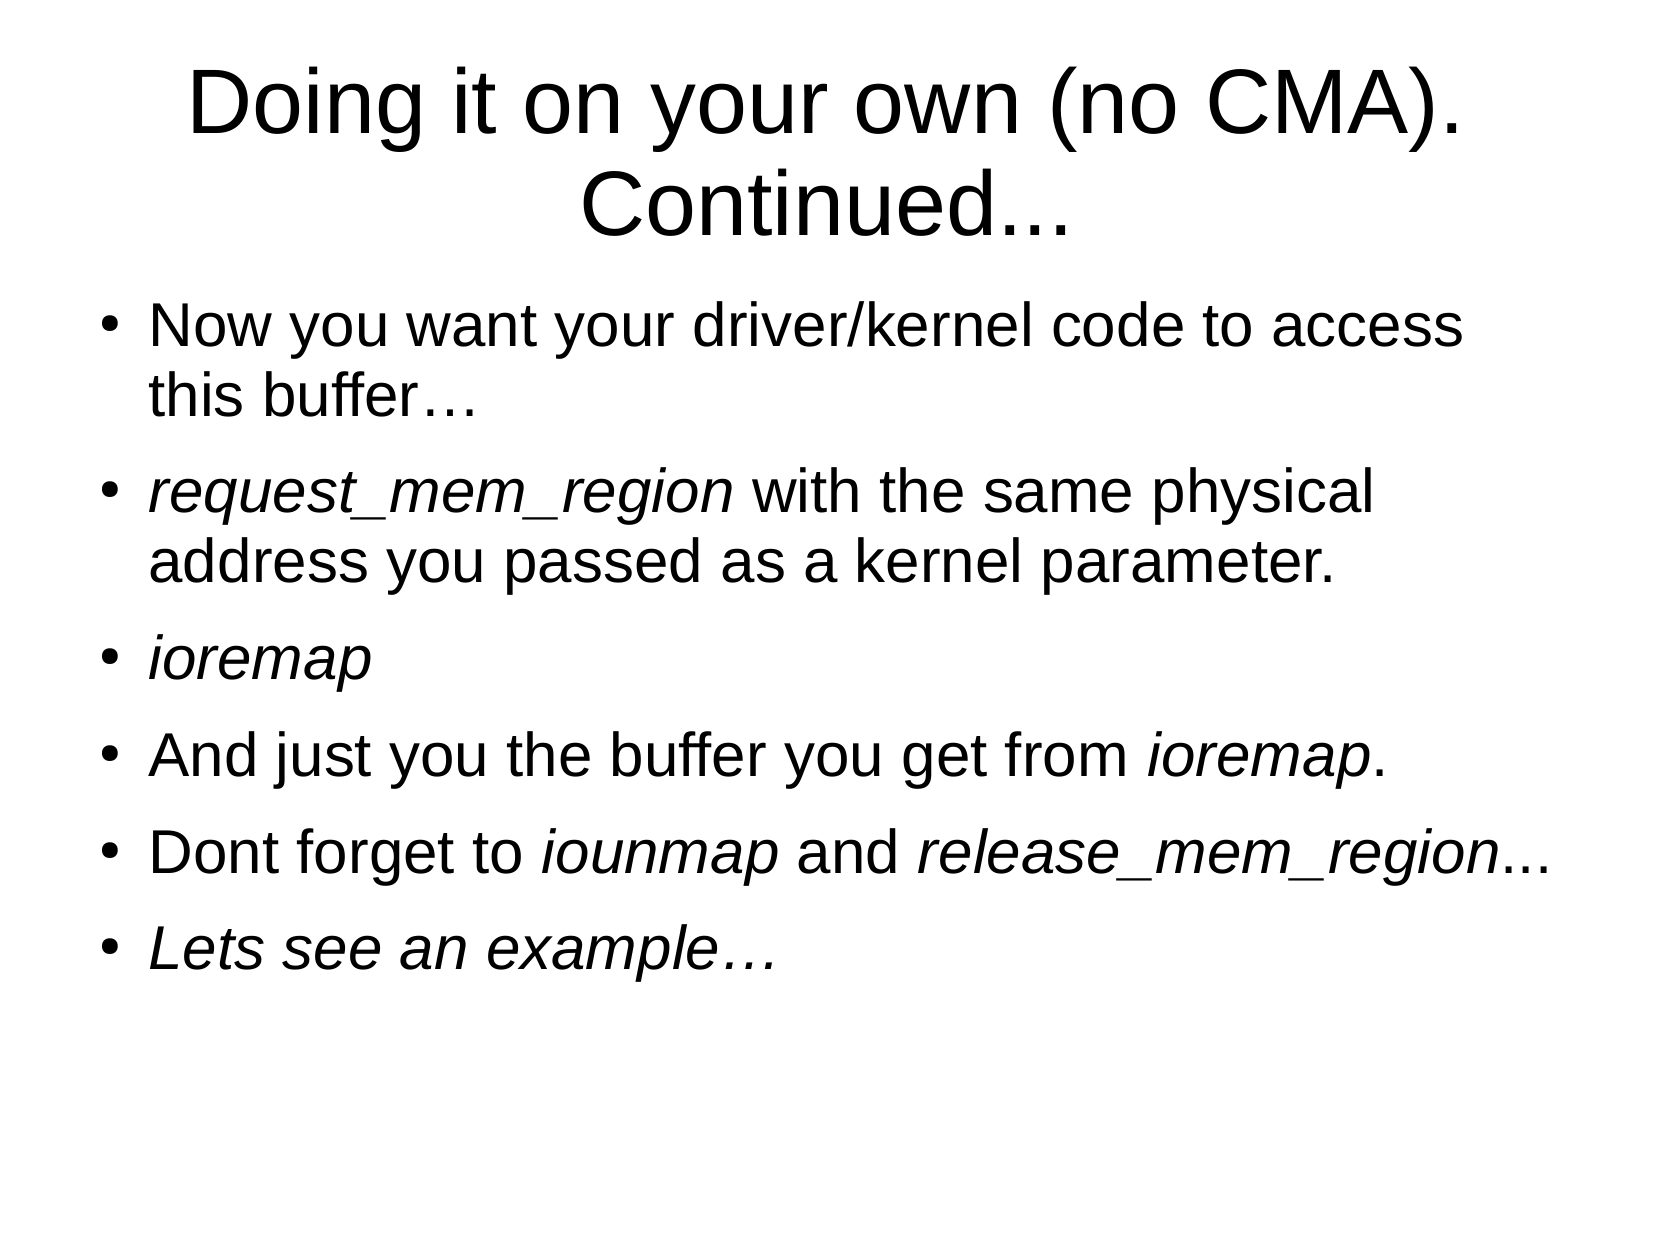

# Doing it on your own (no CMA). Continued...
Now you want your driver/kernel code to access this buffer…
request_mem_region with the same physical address you passed as a kernel parameter.
ioremap
And just you the buffer you get from ioremap.
Dont forget to iounmap and release_mem_region...
Lets see an example…